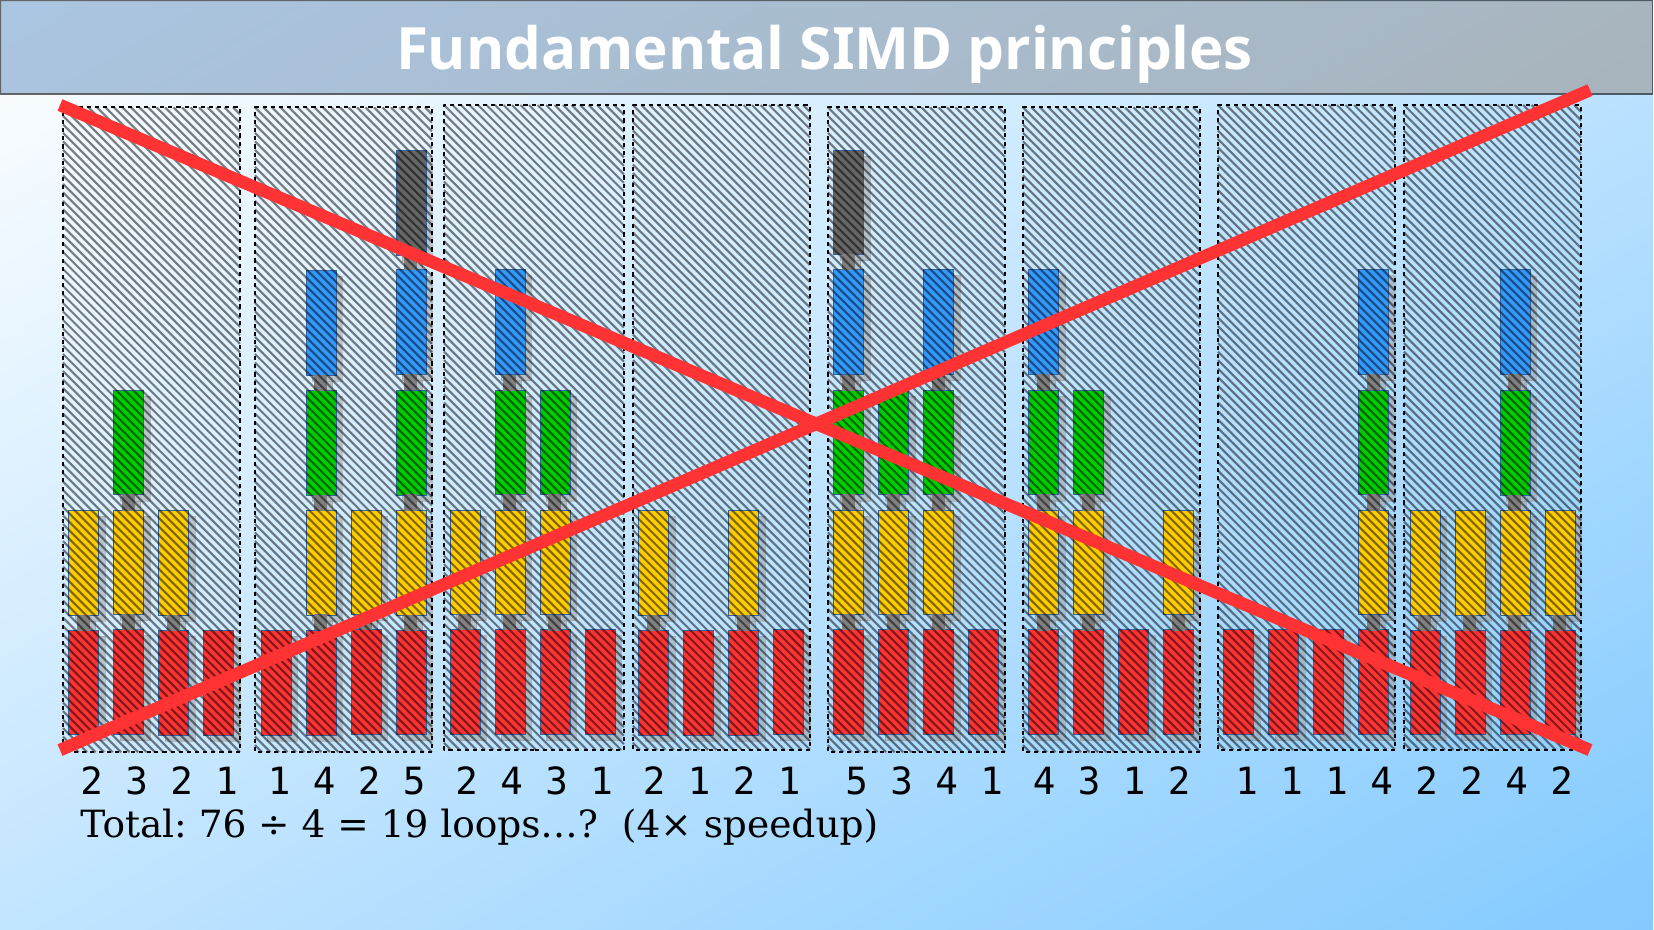

Fundamental SIMD principles
2 3 2 1 1 4 2 5 2 4 3 1 2 1 2 1 5 3 4 1 4 3 1 2 1 1 1 4 2 2 4 2
Total: 76 ÷ 4 = 19 loops…? (4× speedup)